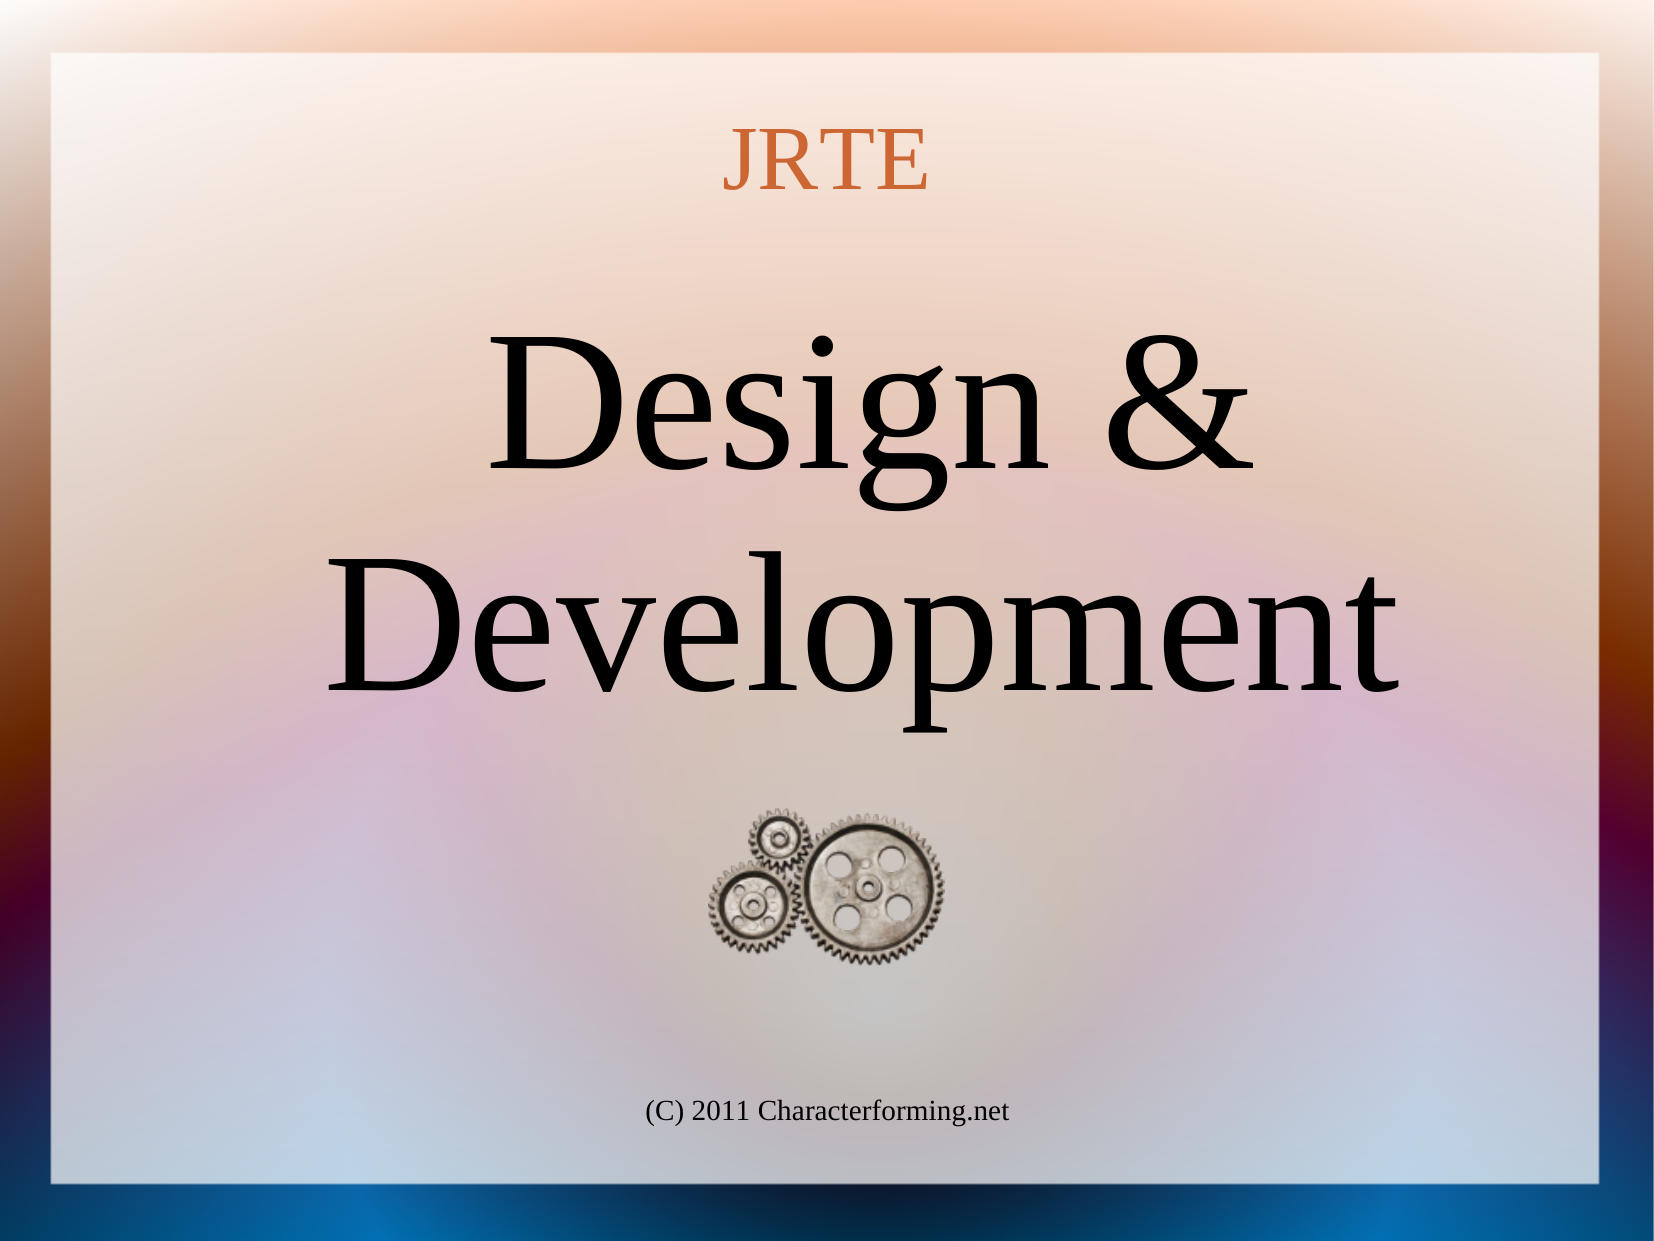

# JRTE
Design & Development
(C) 2011 Characterforming.net